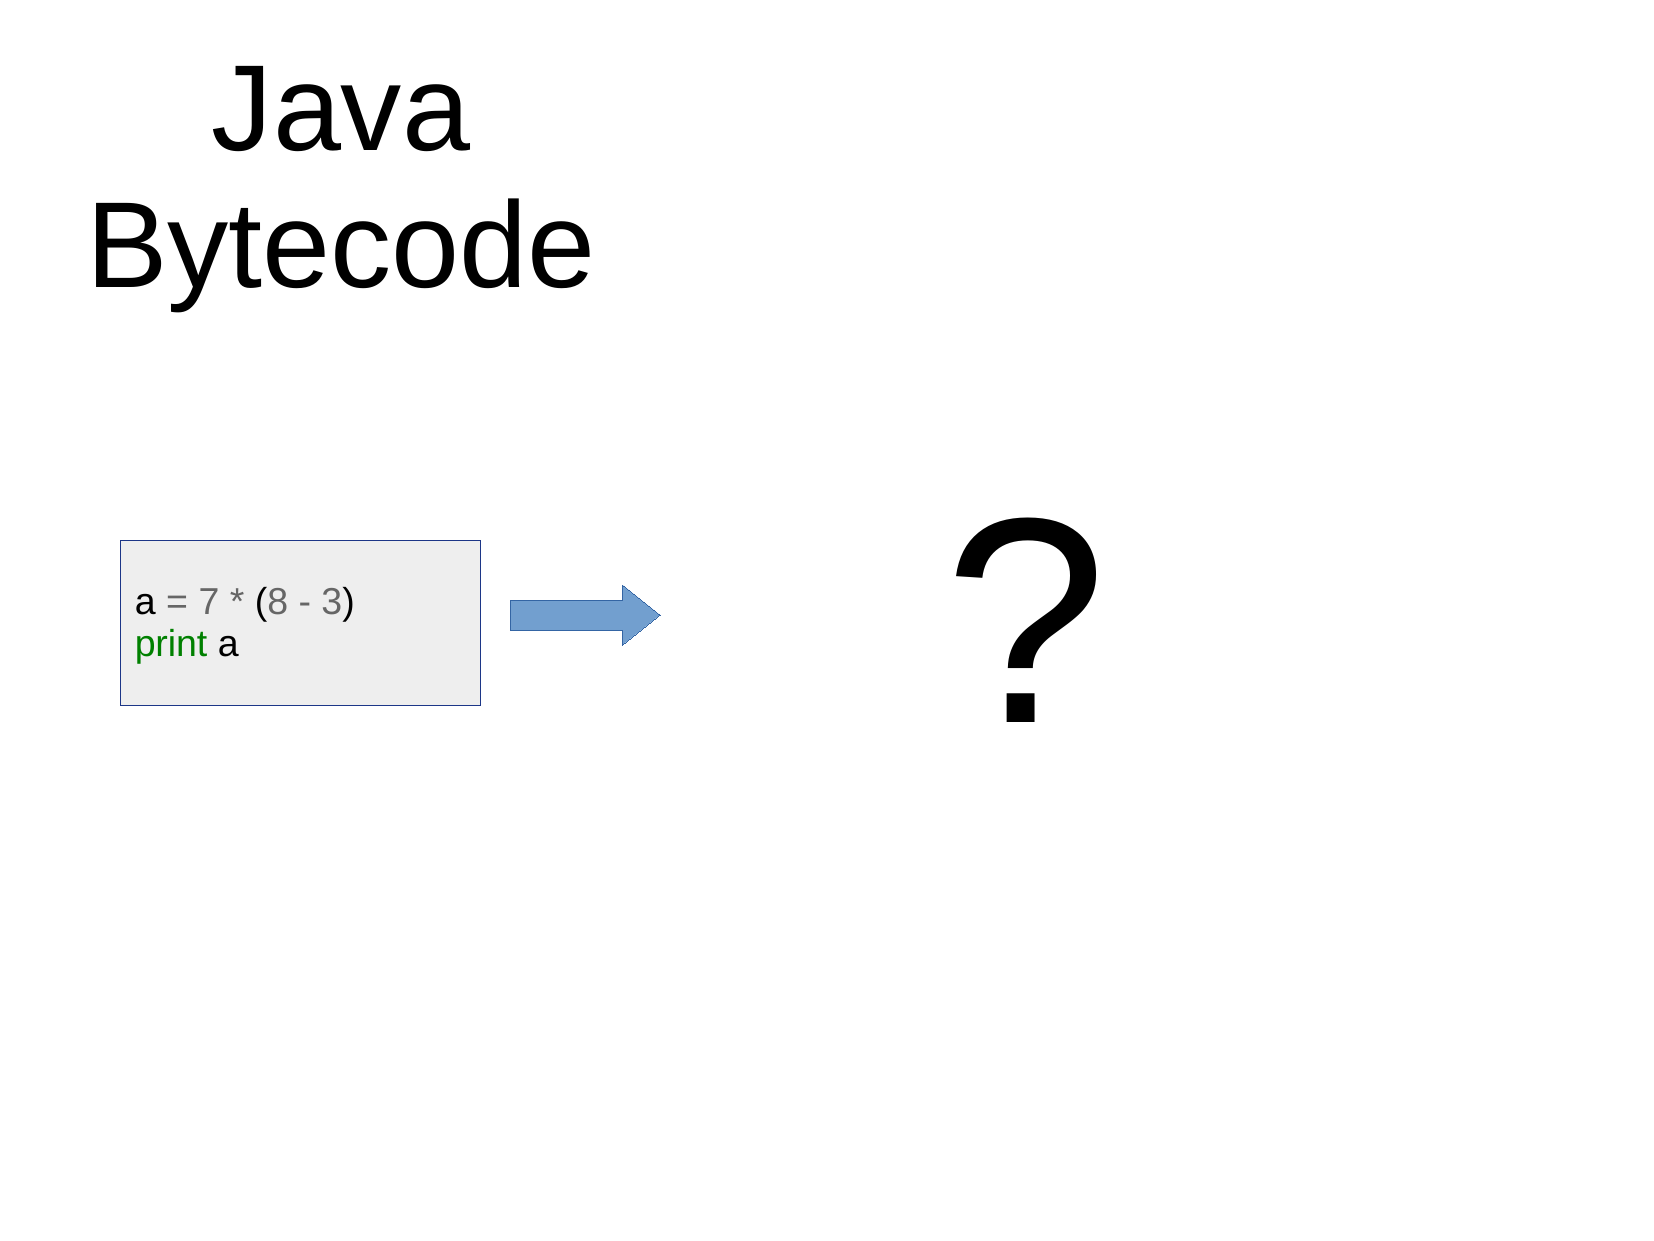

# Java Bytecode
?
a = 7 * (8 - 3)
print a